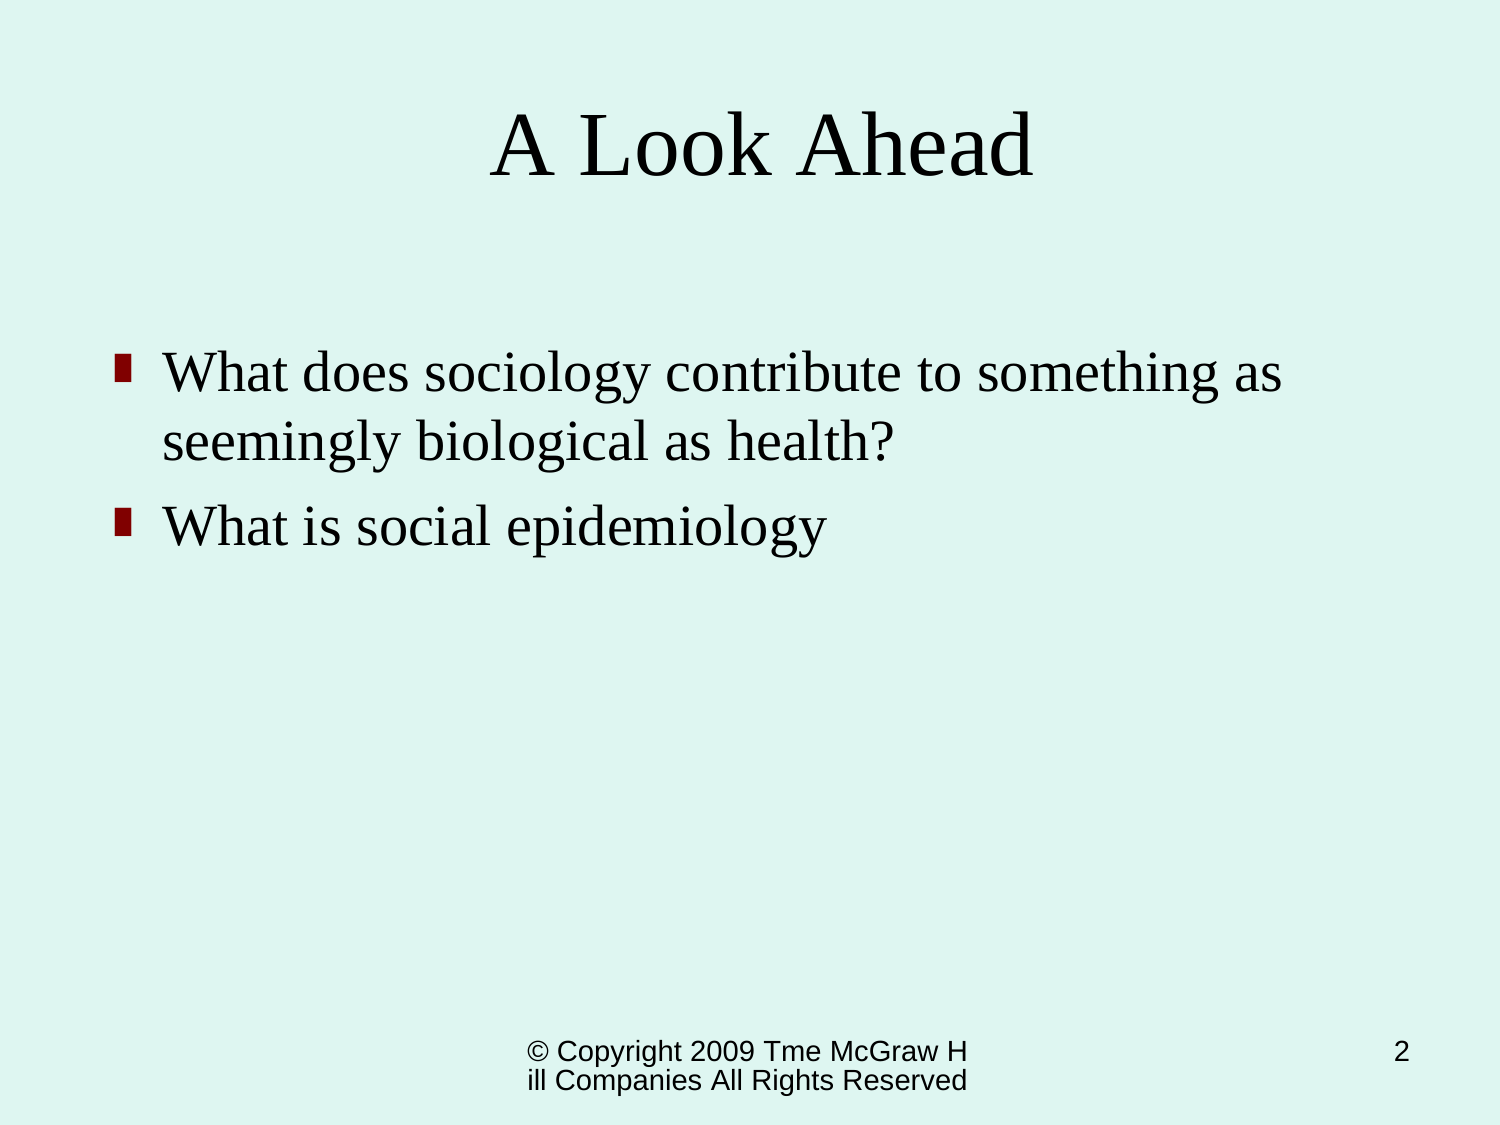

# A Look Ahead
What does sociology contribute to something as seemingly biological as health?
What is social epidemiology
© Copyright 2009 Tme McGraw Hill Companies All Rights Reserved
2